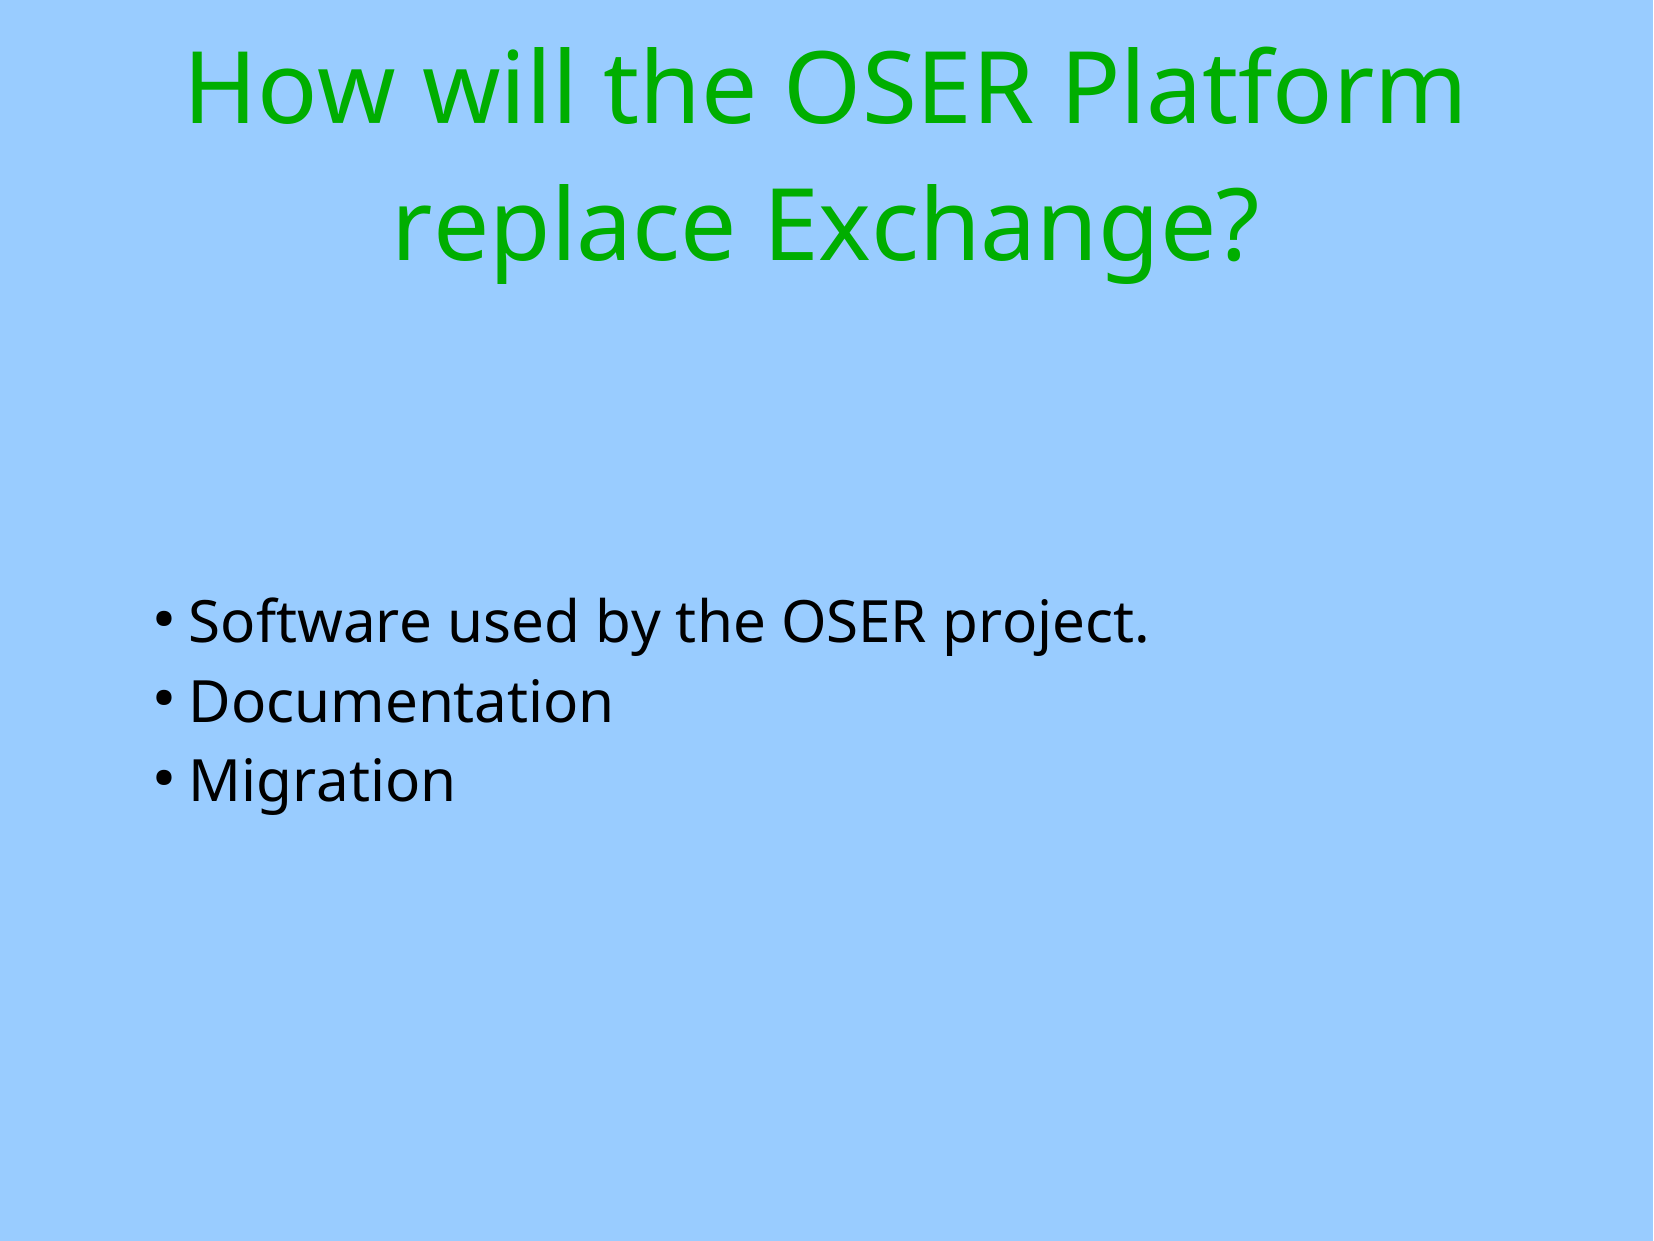

# How will the OSER Platform replace Exchange?
Software used by the OSER project.
Documentation
Migration